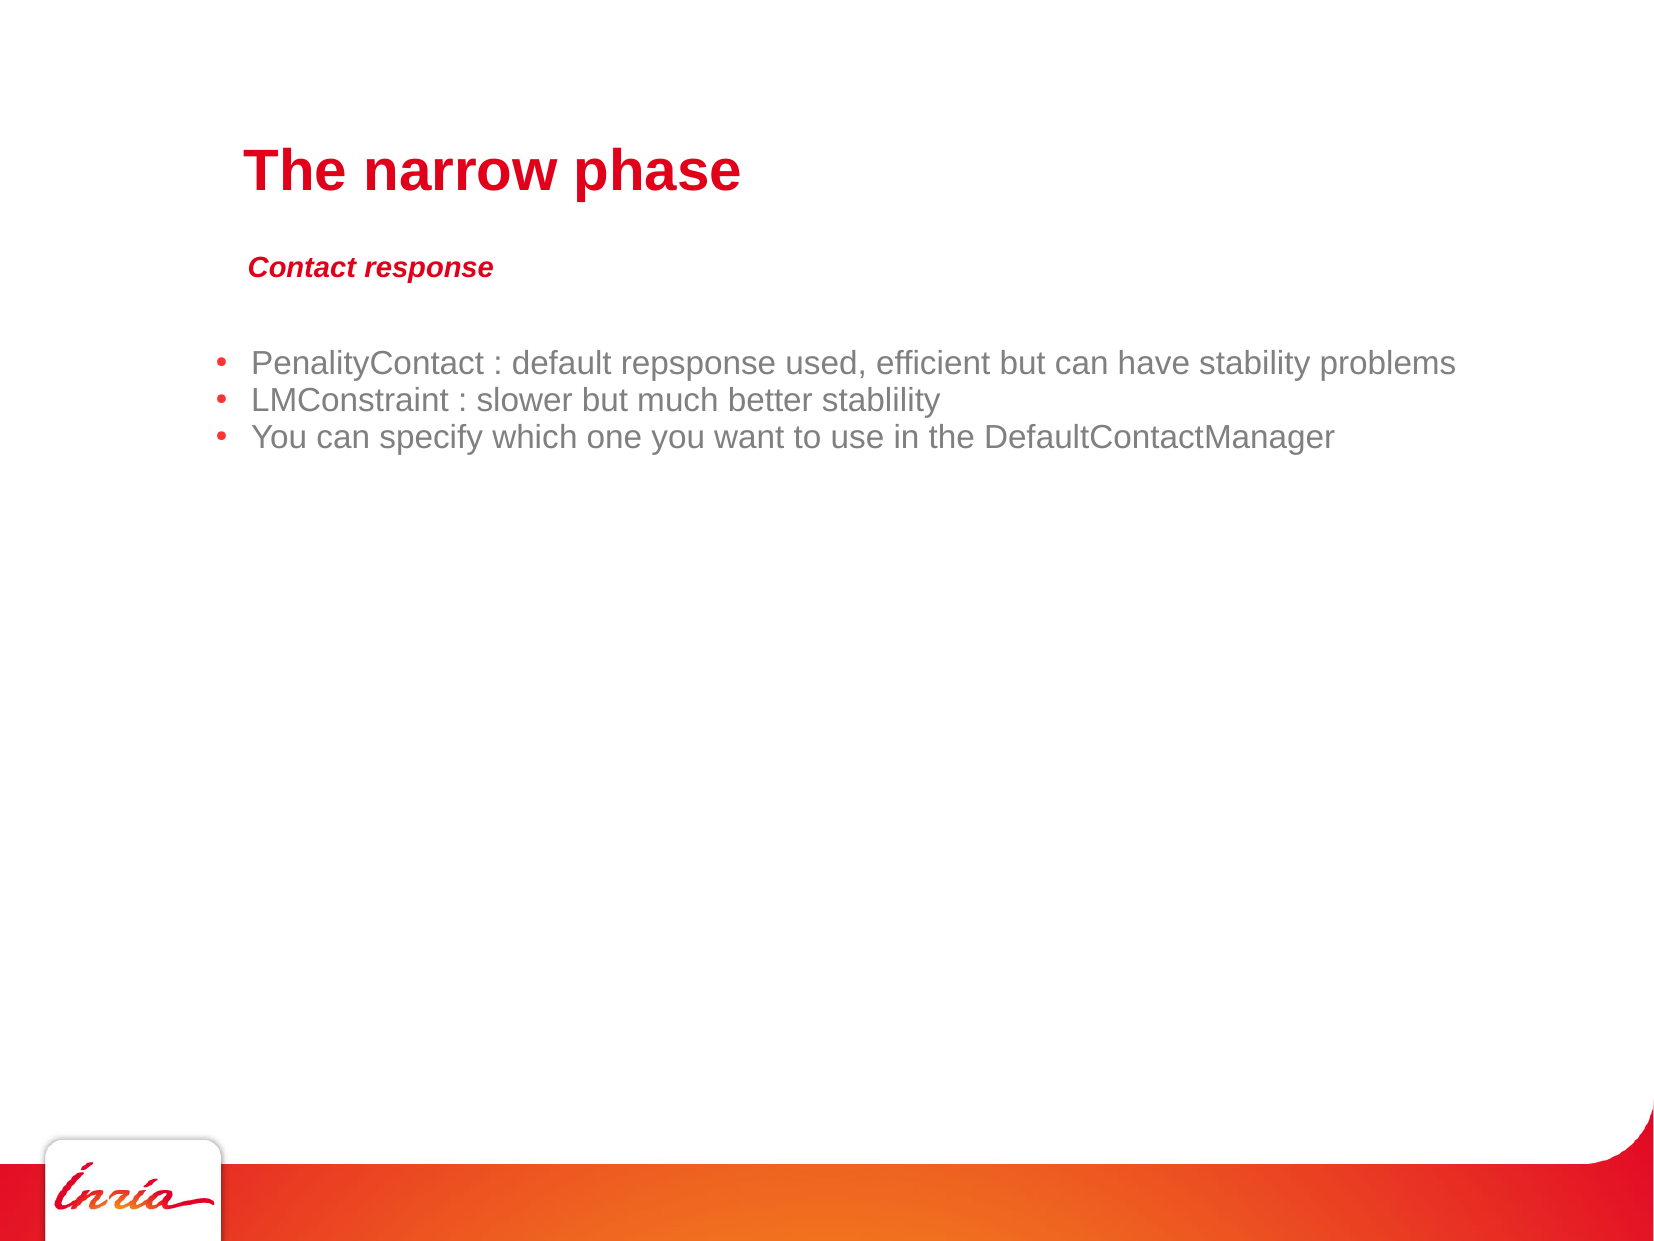

# The narrow phase
Contact response
PenalityContact : default repsponse used, efficient but can have stability problems
LMConstraint : slower but much better stablility
You can specify which one you want to use in the DefaultContactManager